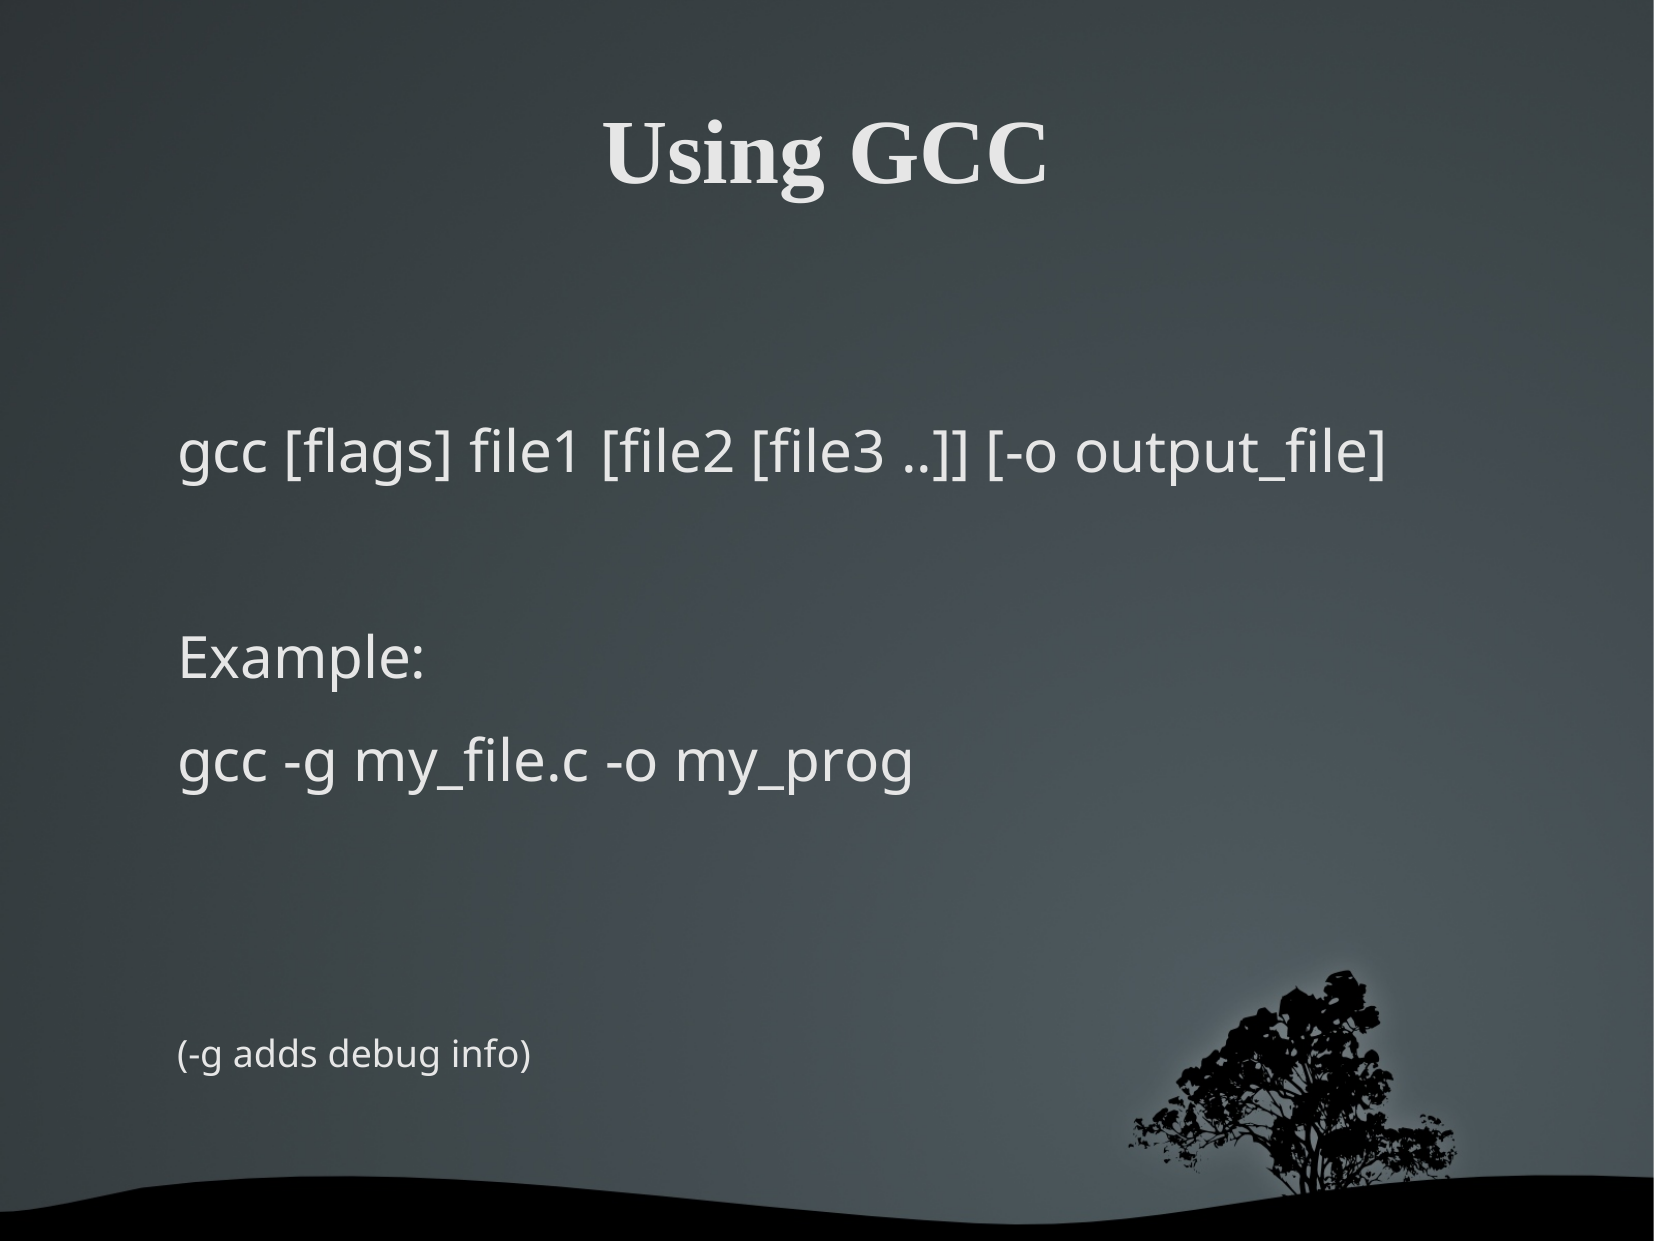

# Using GCC
gcc [flags] file1 [file2 [file3 ..]] [-o output_file]
Example:
gcc -g my_file.c -o my_prog
(-g adds debug info)